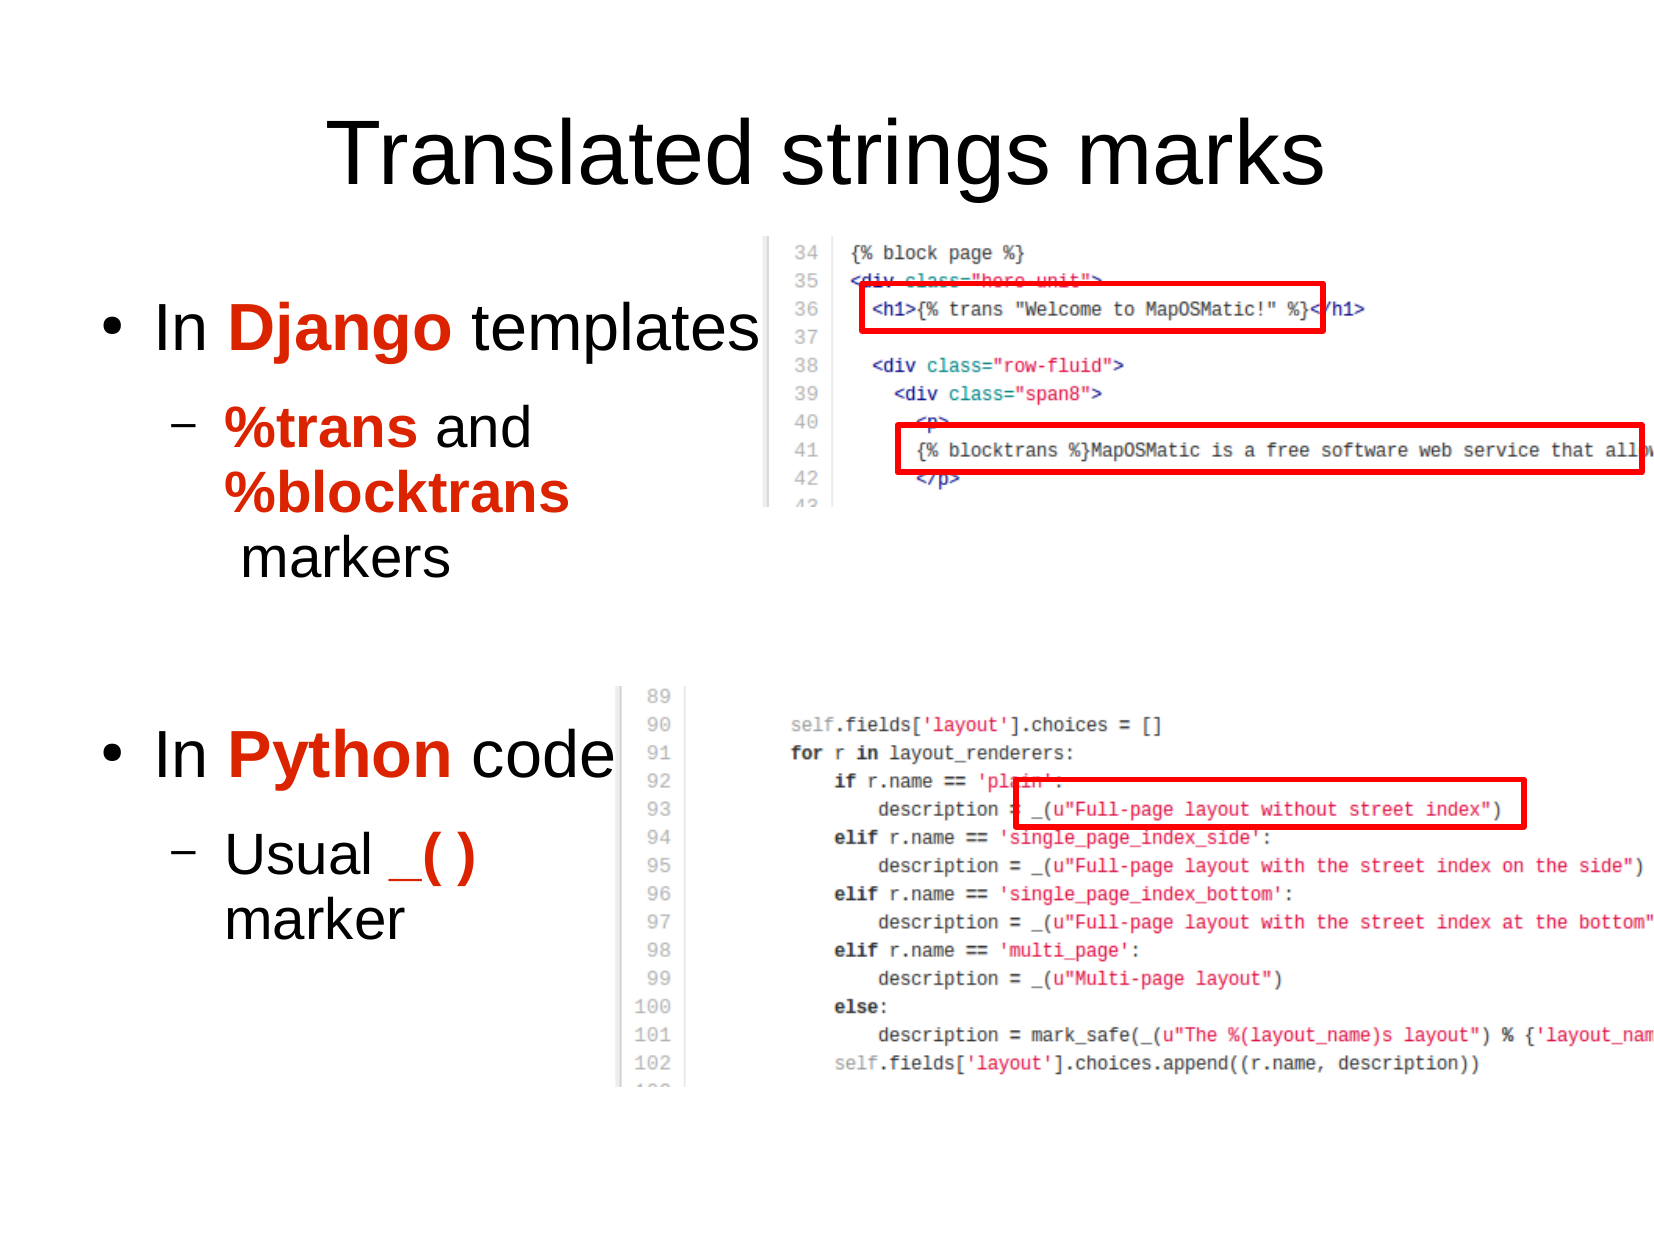

# Translated strings marks
In Django templates
%trans and
%blocktrans
 markers
In Python code
Usual _( )
marker